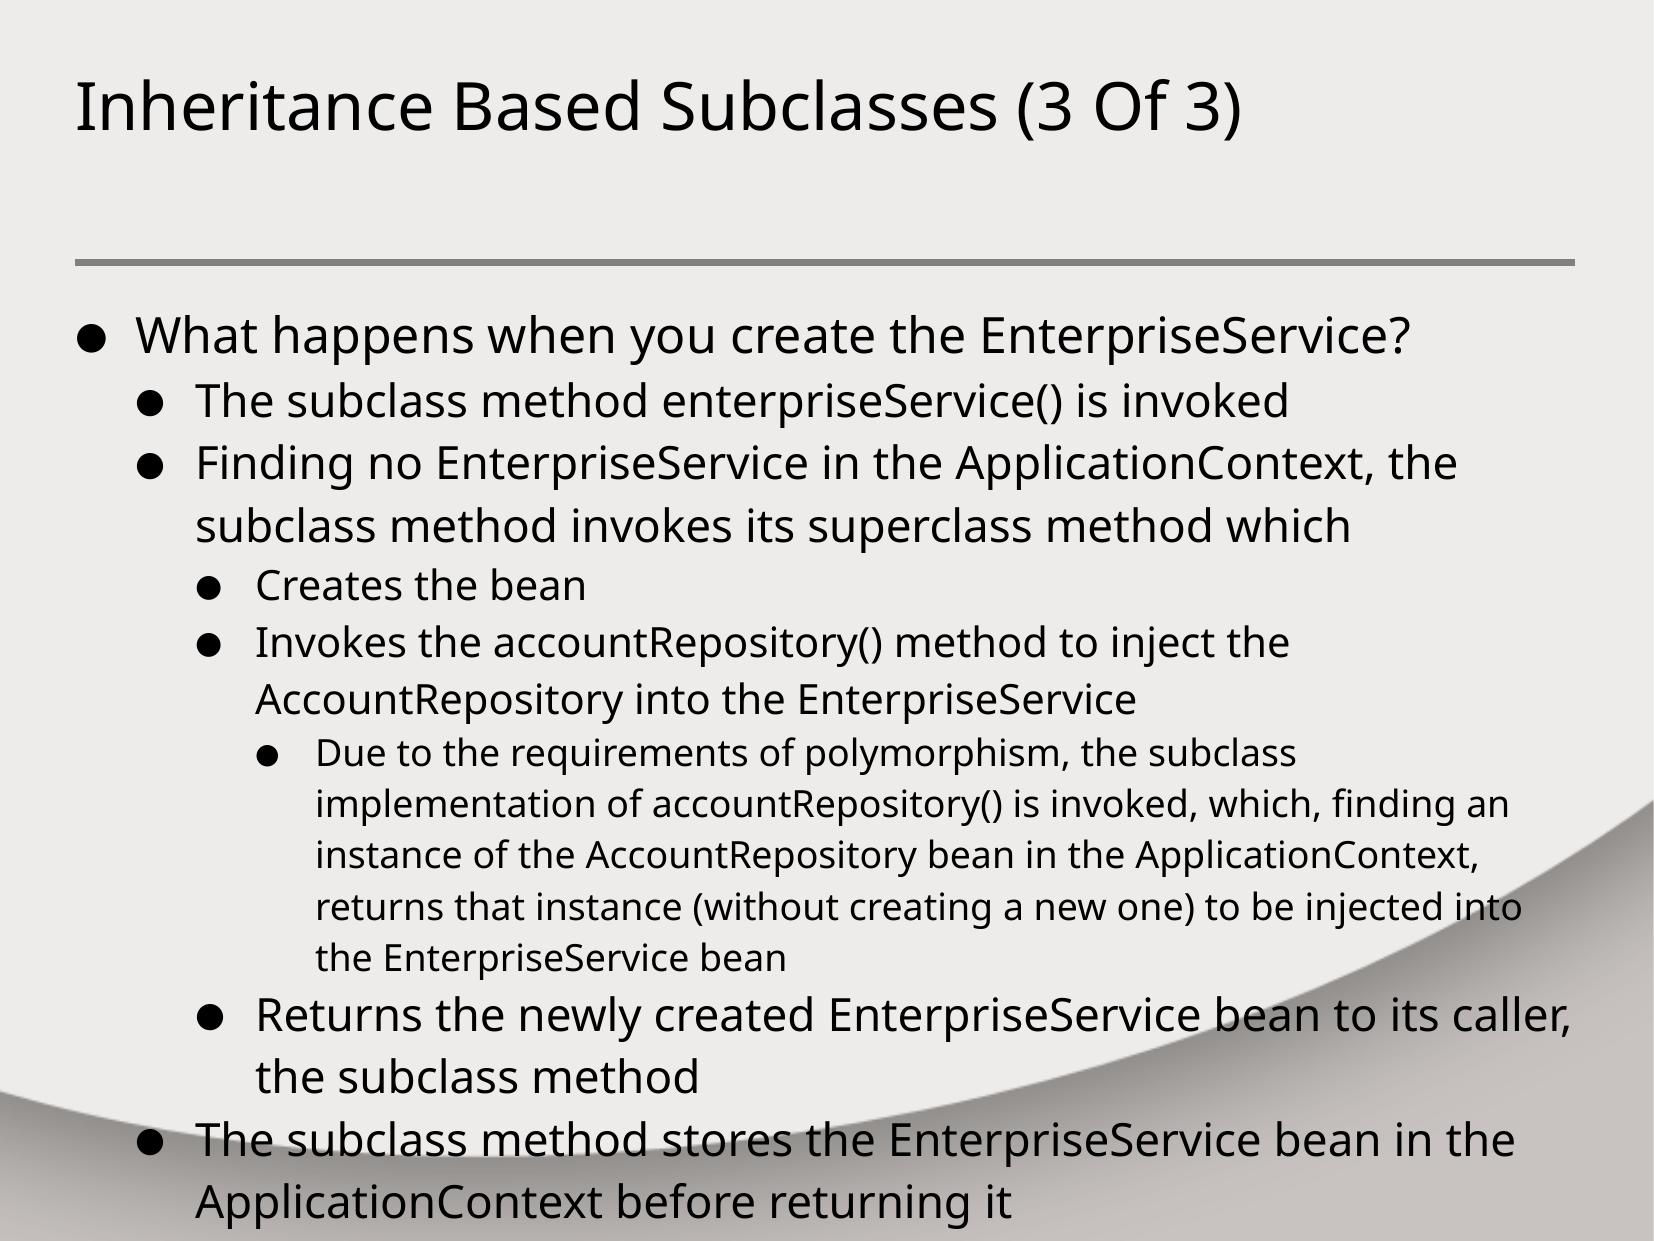

Inheritance Based Subclasses (3 Of 3)
# What happens when you create the EnterpriseService?
The subclass method enterpriseService() is invoked
Finding no EnterpriseService in the ApplicationContext, the subclass method invokes its superclass method which
Creates the bean
Invokes the accountRepository() method to inject the AccountRepository into the EnterpriseService
Due to the requirements of polymorphism, the subclass implementation of accountRepository() is invoked, which, finding an instance of the AccountRepository bean in the ApplicationContext, returns that instance (without creating a new one) to be injected into the EnterpriseService bean
Returns the newly created EnterpriseService bean to its caller, the subclass method
The subclass method stores the EnterpriseService bean in the ApplicationContext before returning it